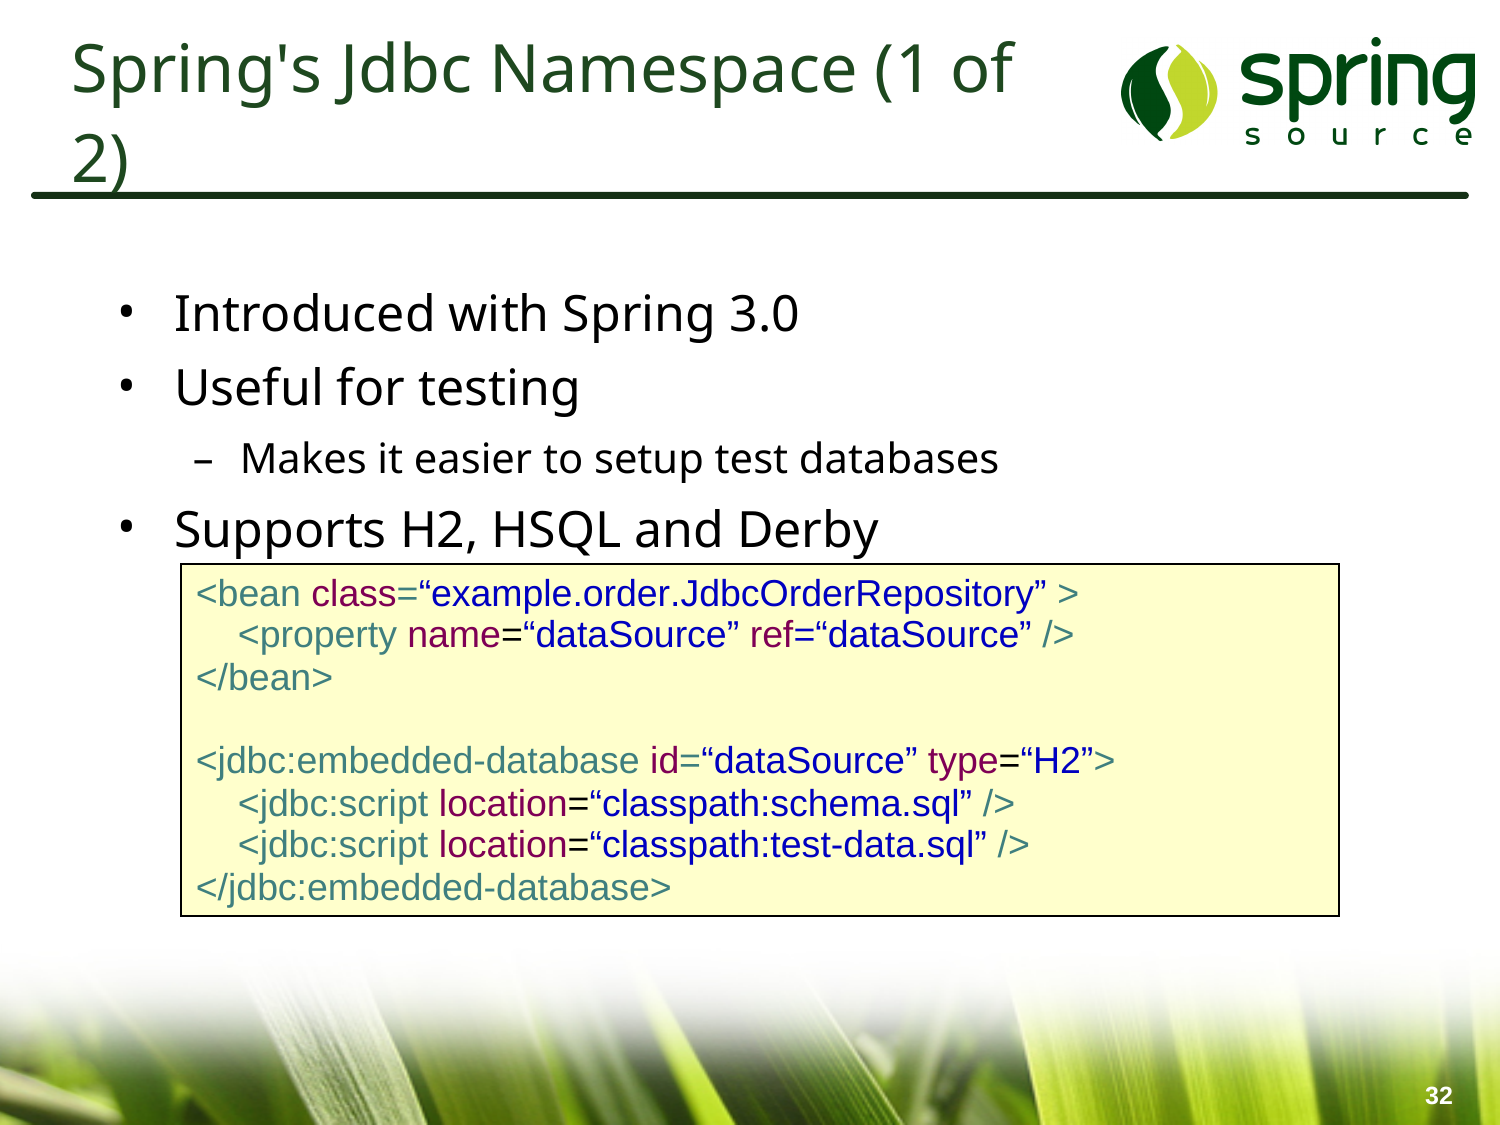

Spring's Jdbc Namespace (1 of 2)
# Introduced with Spring 3.0
Useful for testing
Makes it easier to setup test databases
Supports H2, HSQL and Derby
<bean class=“example.order.JdbcOrderRepository” >
 <property name=“dataSource” ref=“dataSource” />
</bean>
<jdbc:embedded-database id=“dataSource” type=“H2”>
 <jdbc:script location=“classpath:schema.sql” />
 <jdbc:script location=“classpath:test-data.sql” />
</jdbc:embedded-database>